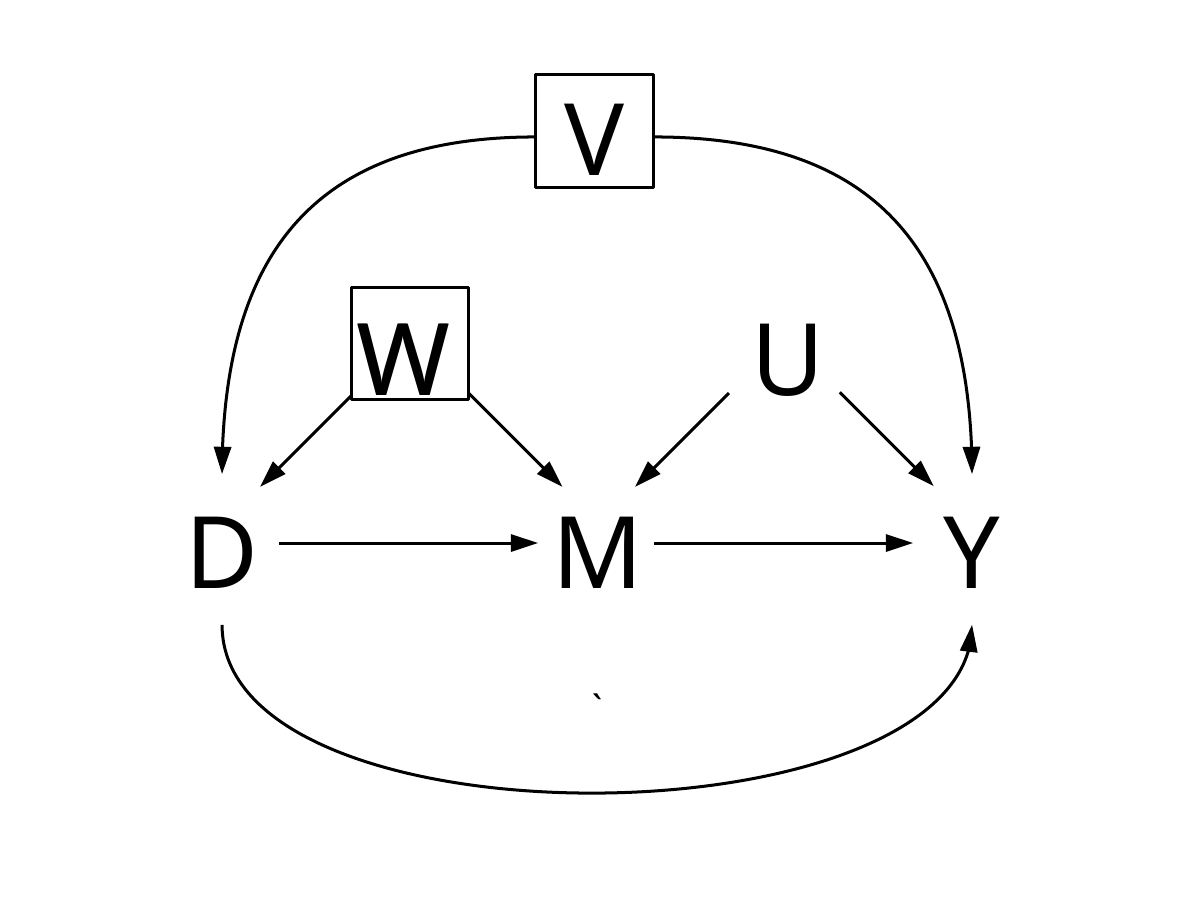

V
W
U
W
D
M
Y